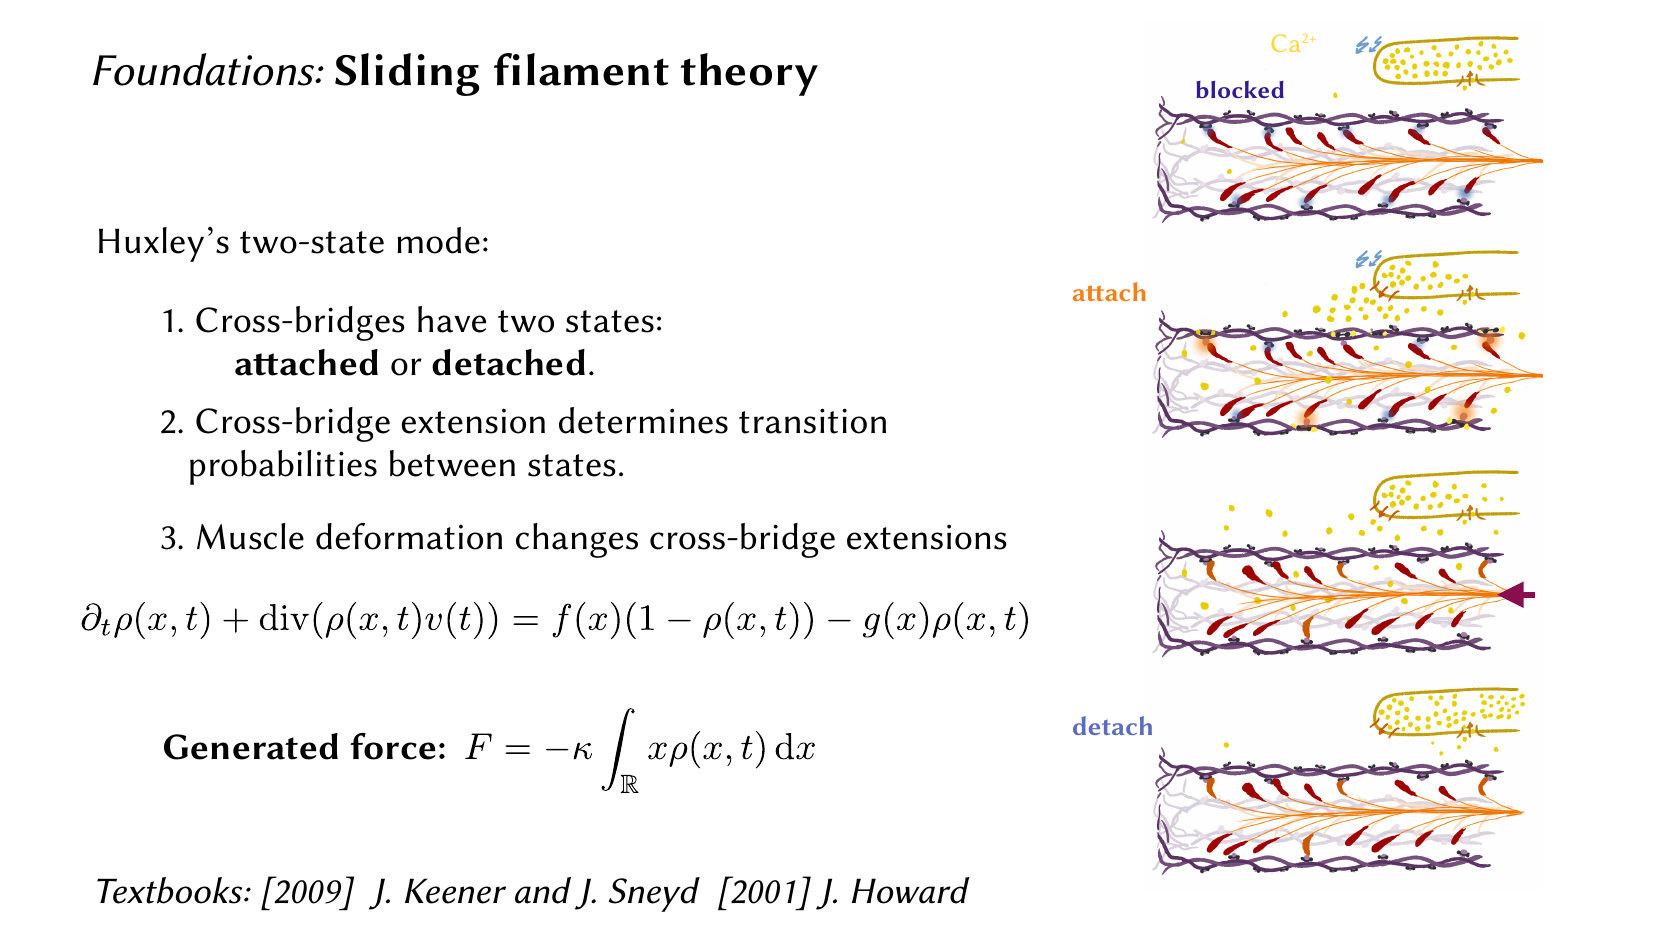

Ca2+
Foundations: Sliding filament theory
blocked
Huxley’s two-state mode:
attach
1. Cross-bridges have two states:
	attached or detached.
2. Cross-bridge extension determines transition
 probabilities between states.
3. Muscle deformation changes cross-bridge extensions
detach
Generated force:
Textbooks: [2009] J. Keener and J. Sneyd [2001] J. Howard